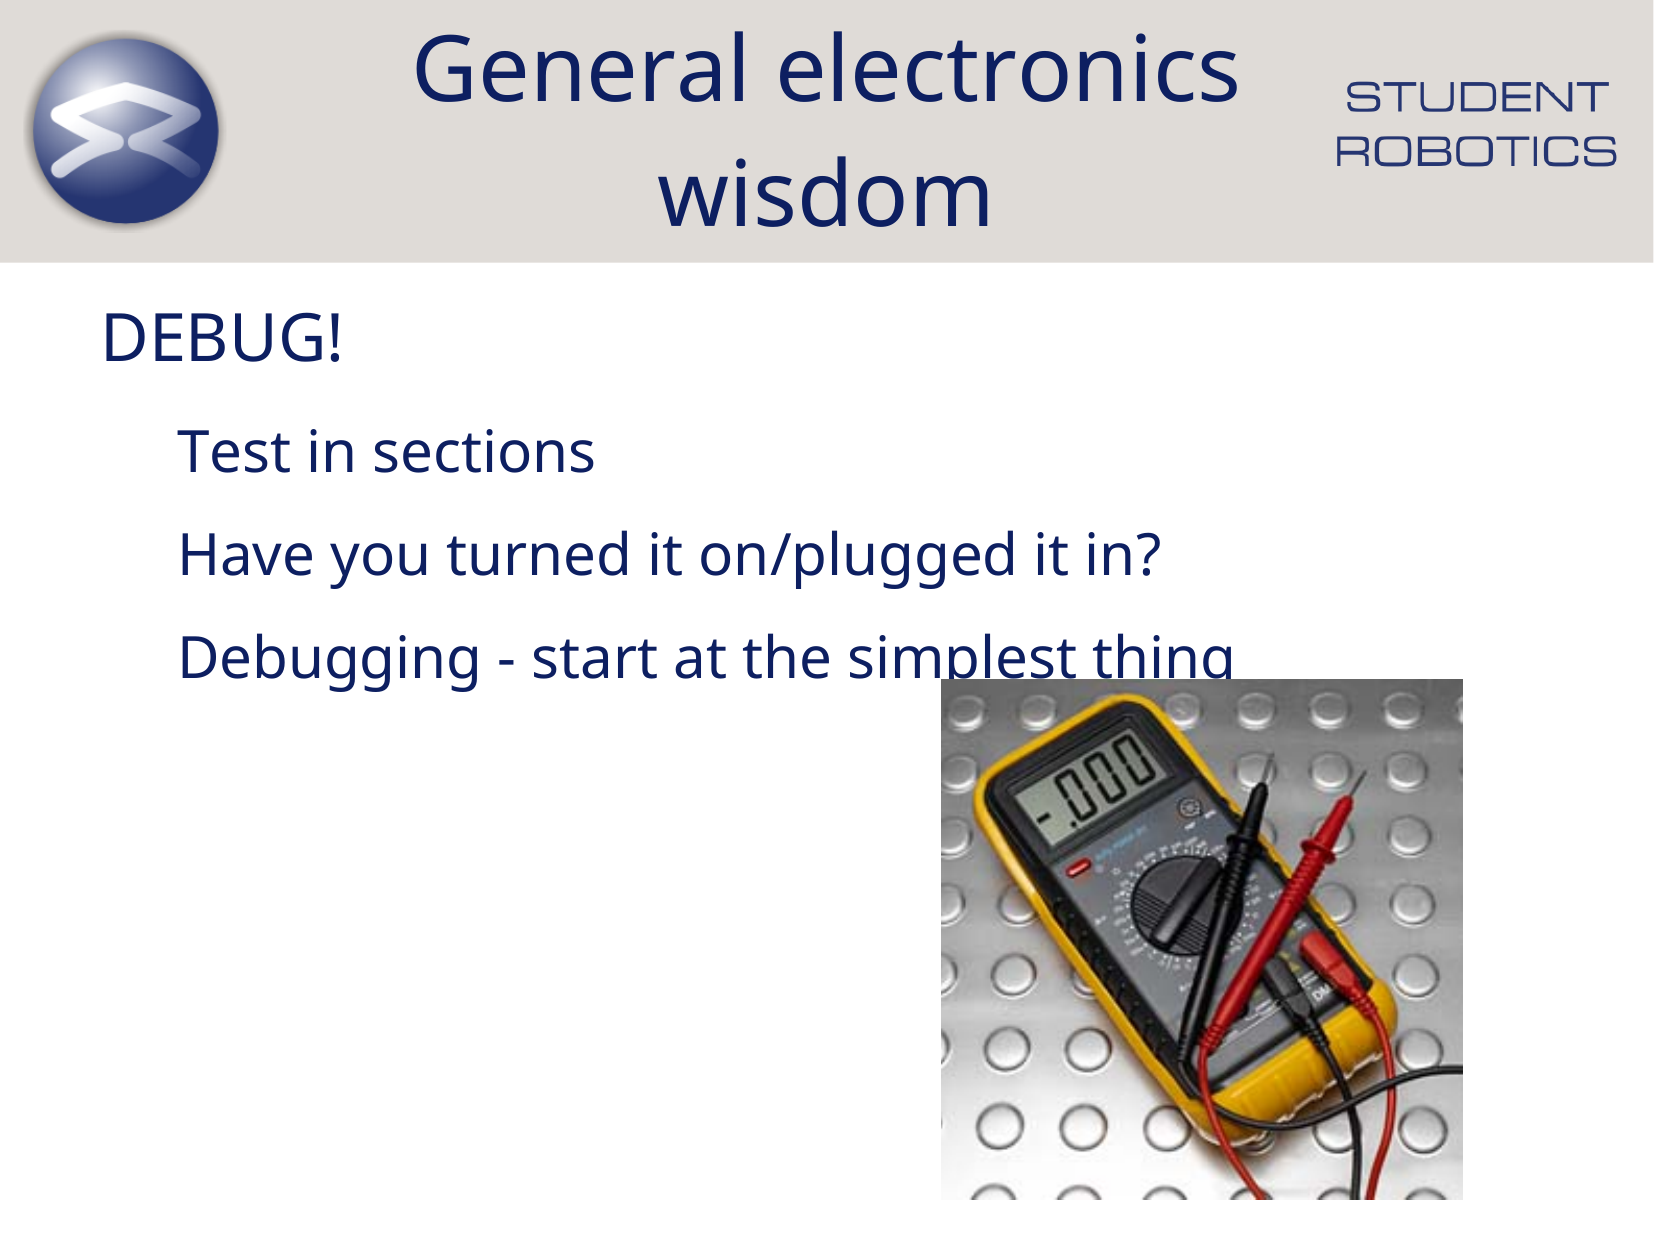

# General electronics wisdom
DEBUG!
Test in sections
Have you turned it on/plugged it in?
Debugging - start at the simplest thing